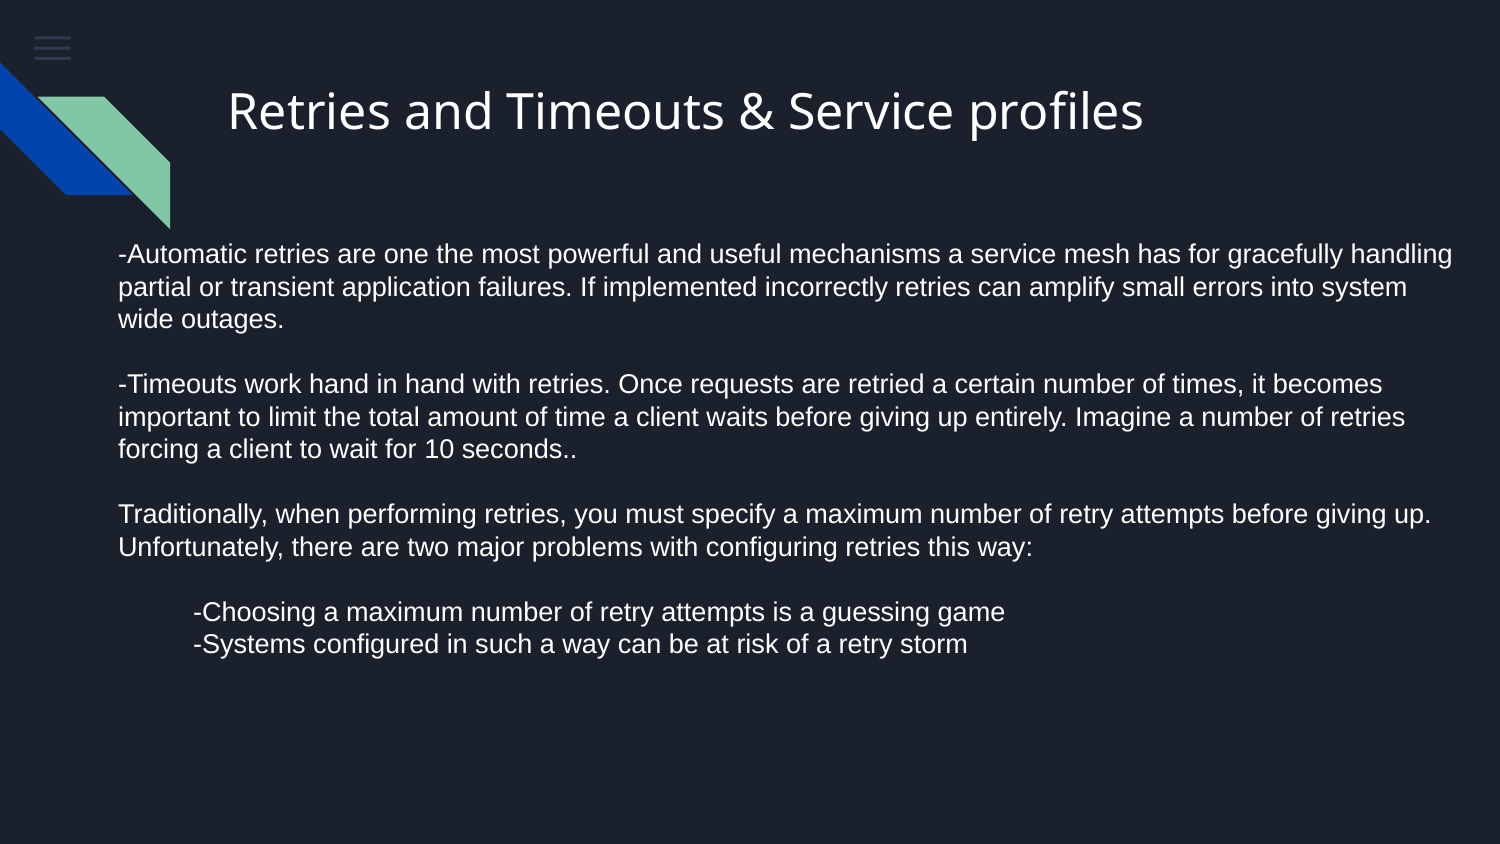

# Retries and Timeouts & Service profiles
-Automatic retries are one the most powerful and useful mechanisms a service mesh has for gracefully handling partial or transient application failures. If implemented incorrectly retries can amplify small errors into system wide outages.
-Timeouts work hand in hand with retries. Once requests are retried a certain number of times, it becomes important to limit the total amount of time a client waits before giving up entirely. Imagine a number of retries forcing a client to wait for 10 seconds..
Traditionally, when performing retries, you must specify a maximum number of retry attempts before giving up. Unfortunately, there are two major problems with configuring retries this way:
-Choosing a maximum number of retry attempts is a guessing game
-Systems configured in such a way can be at risk of a retry storm